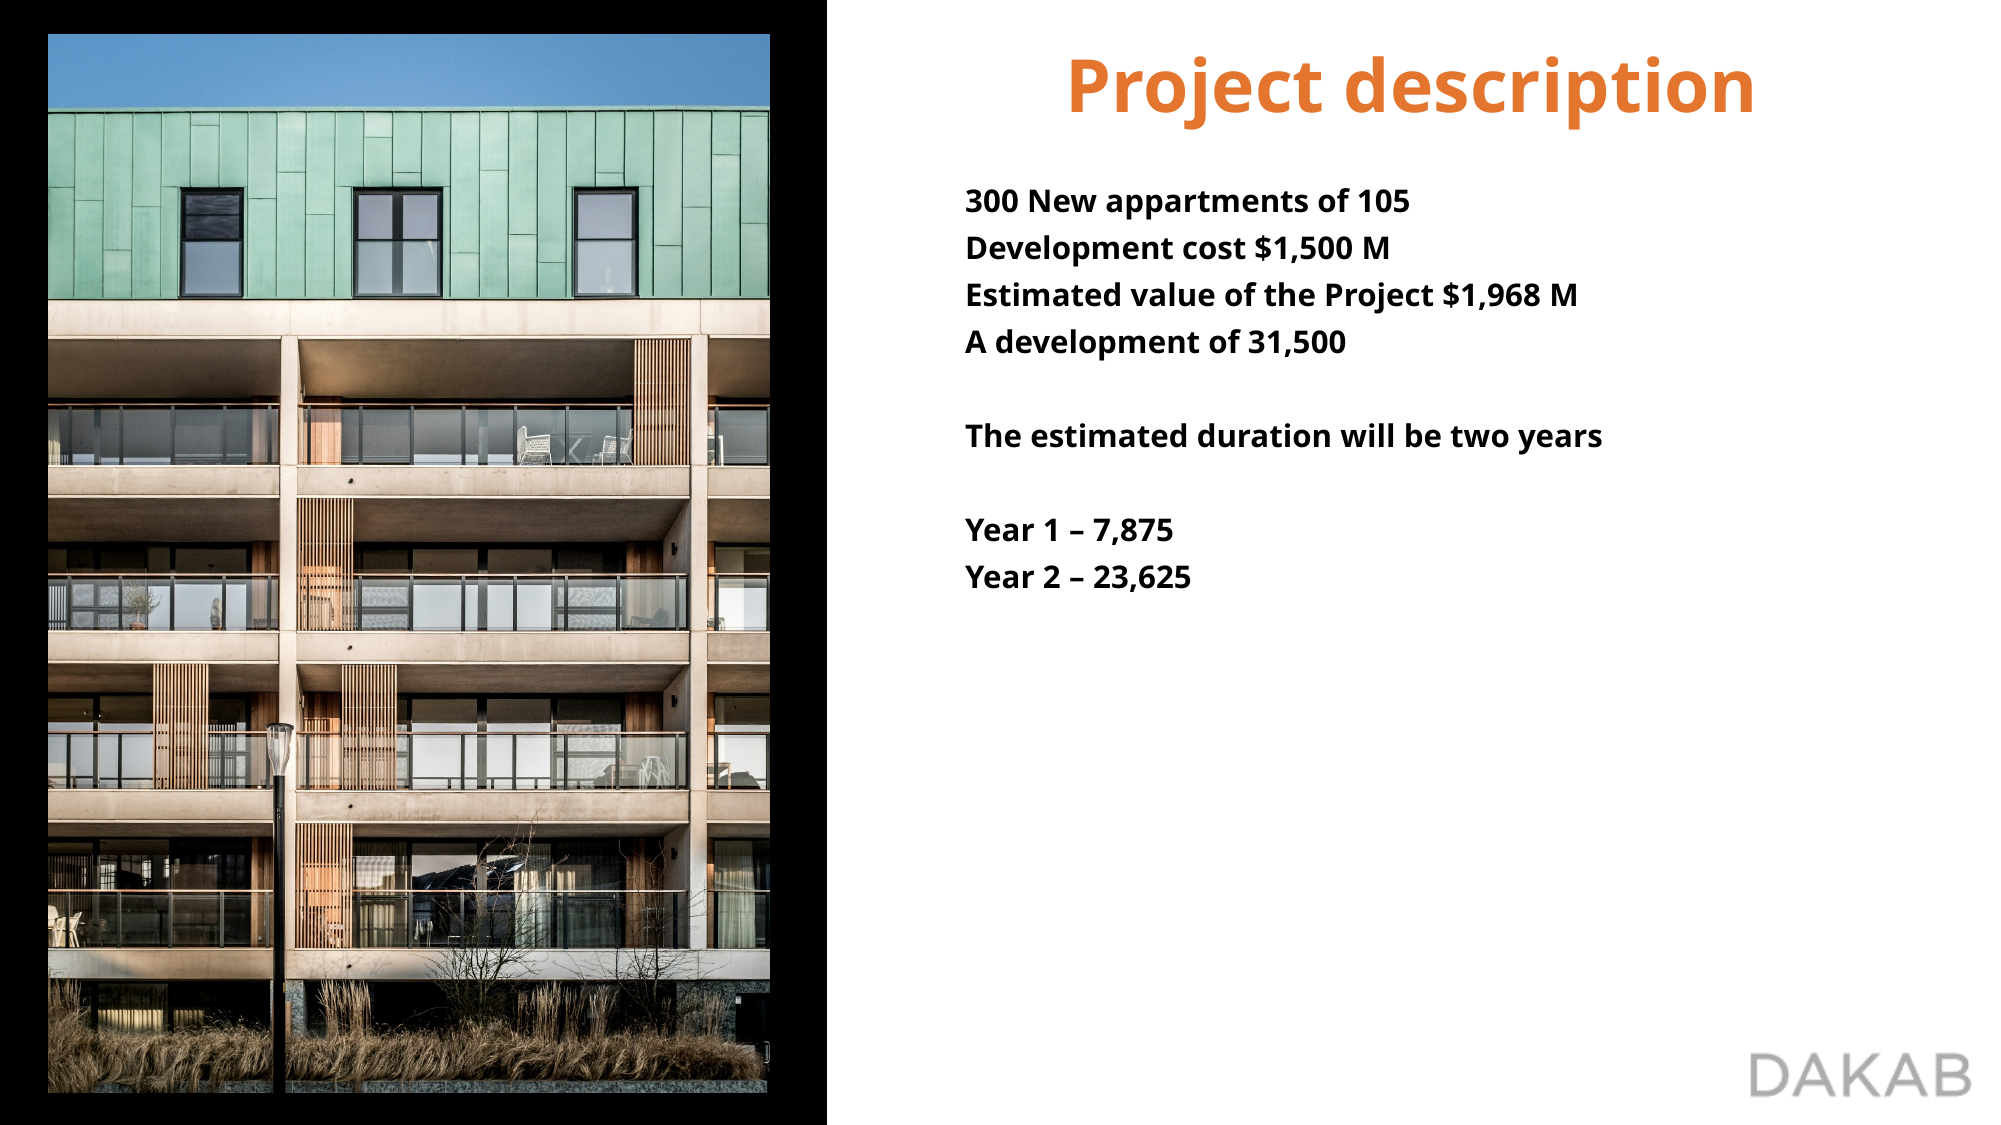

# Project description
300 New appartments of 105
Development cost $1,500 M
Estimated value of the Project $1,968 M
A development of 31,500
The estimated duration will be two years
Year 1 – 7,875
Year 2 – 23,625